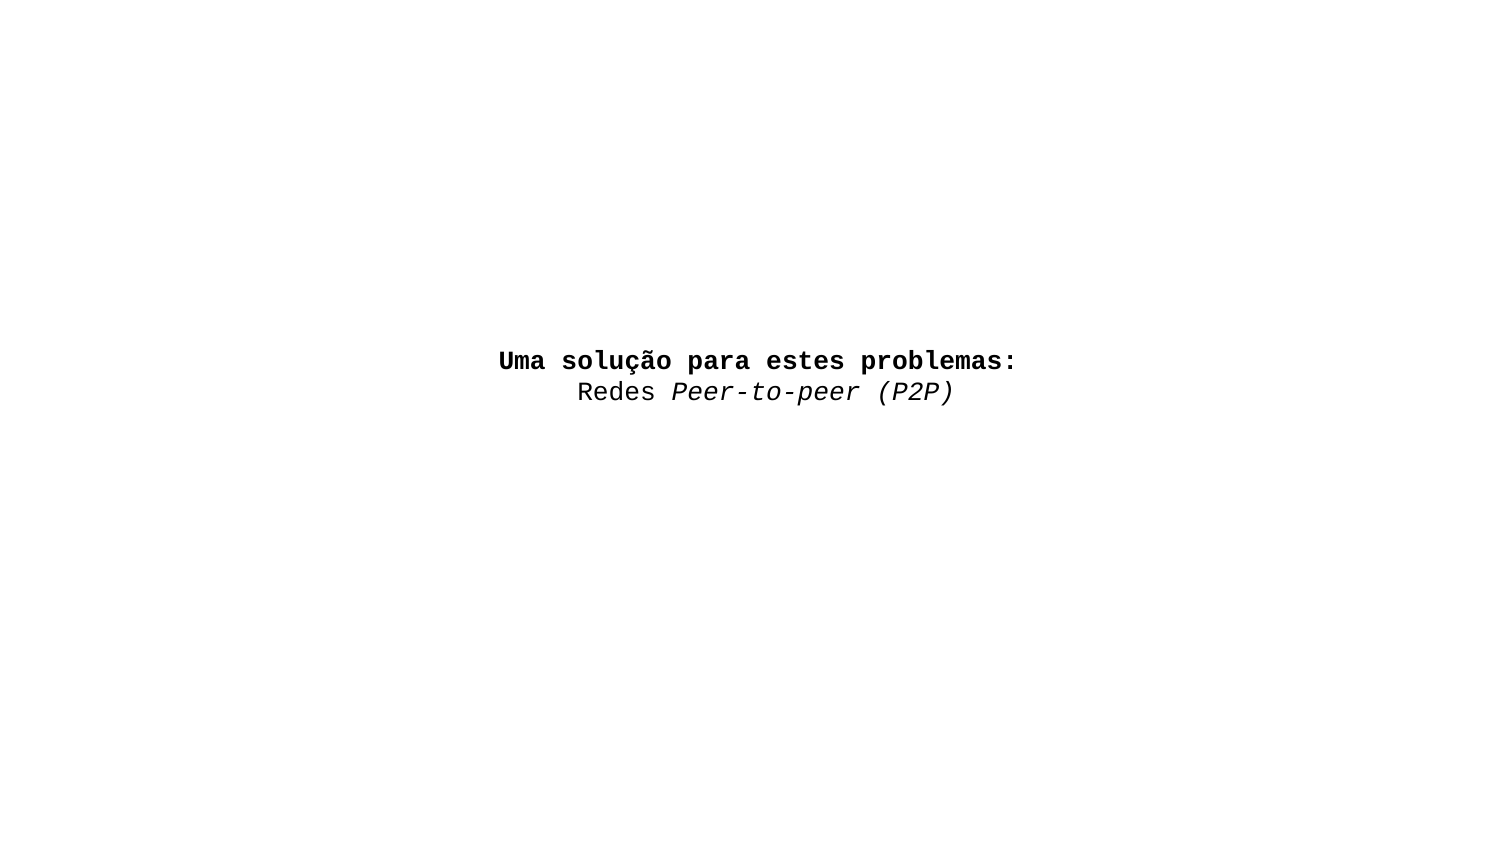

# Uma solução para estes problemas: Redes Peer-to-peer (P2P)